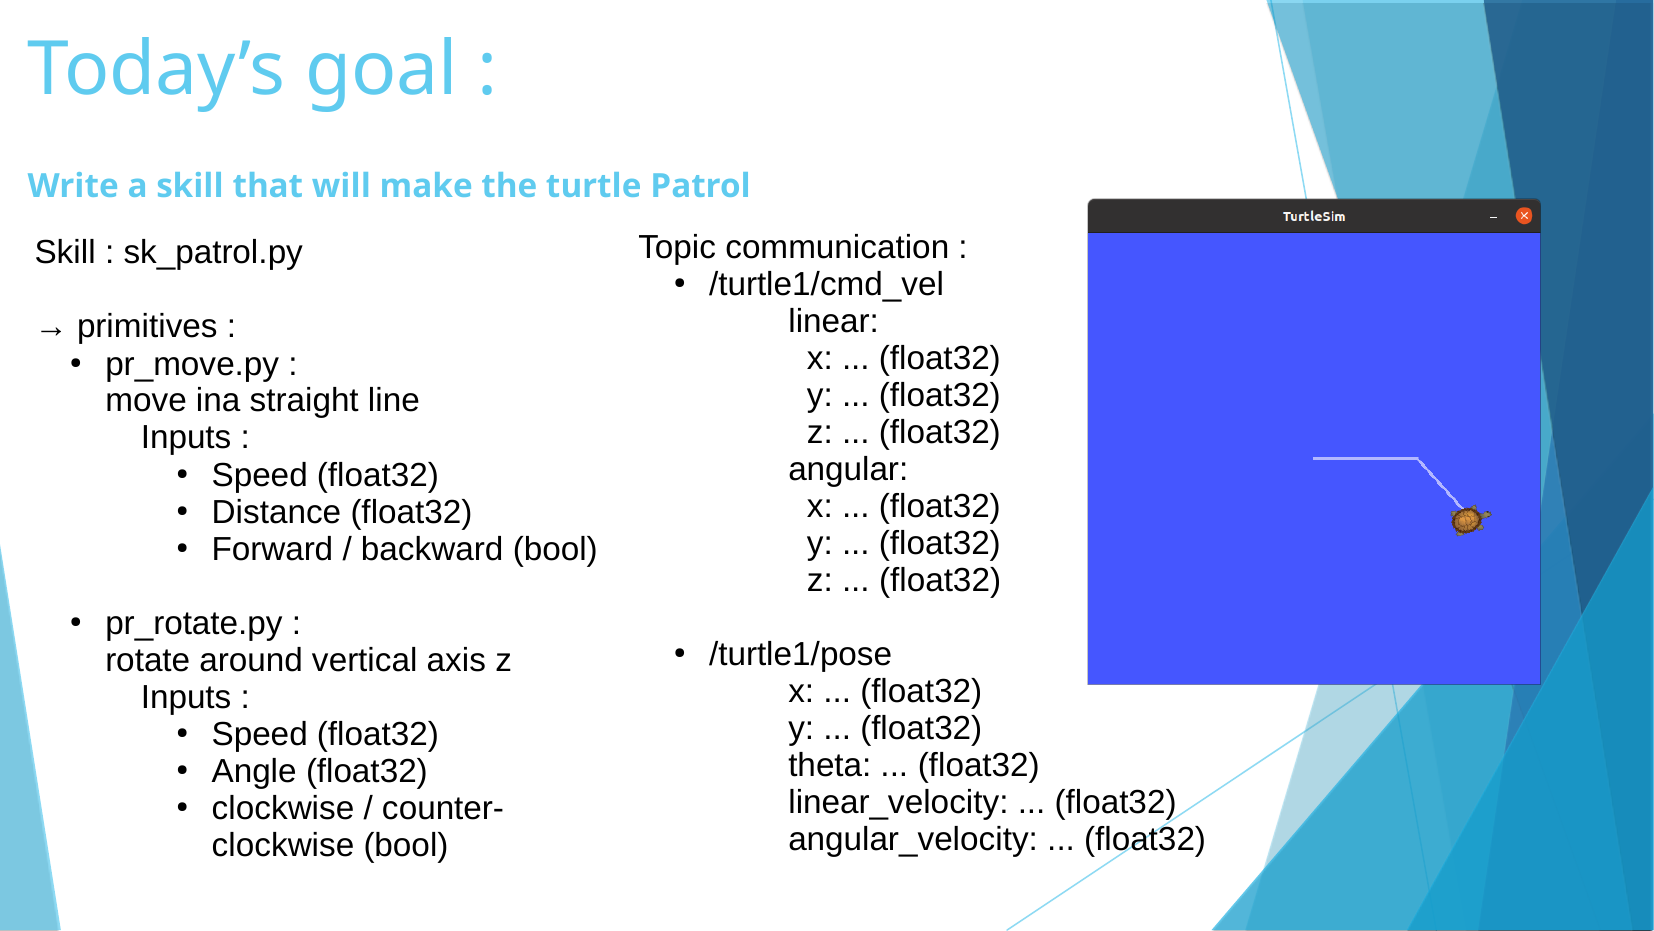

Today’s goal :
Write a skill that will make the turtle Patrol
Topic communication :
/turtle1/cmd_vel
		linear:
		 x: ... (float32)
		 y: ... (float32)
		 z: ... (float32)
		angular:
		 x: ... (float32)
		 y: ... (float32)
		 z: ... (float32)
/turtle1/pose
		x: ... (float32)
		y: ... (float32)
		theta: ... (float32)
		linear_velocity: ... (float32)
		angular_velocity: ... (float32)
Skill : sk_patrol.py
→ primitives :
pr_move.py :
move ina straight line
Inputs :
Speed (float32)
Distance (float32)
Forward / backward (bool)
pr_rotate.py :
rotate around vertical axis z
Inputs :
Speed (float32)
Angle (float32)
clockwise / counter-clockwise (bool)